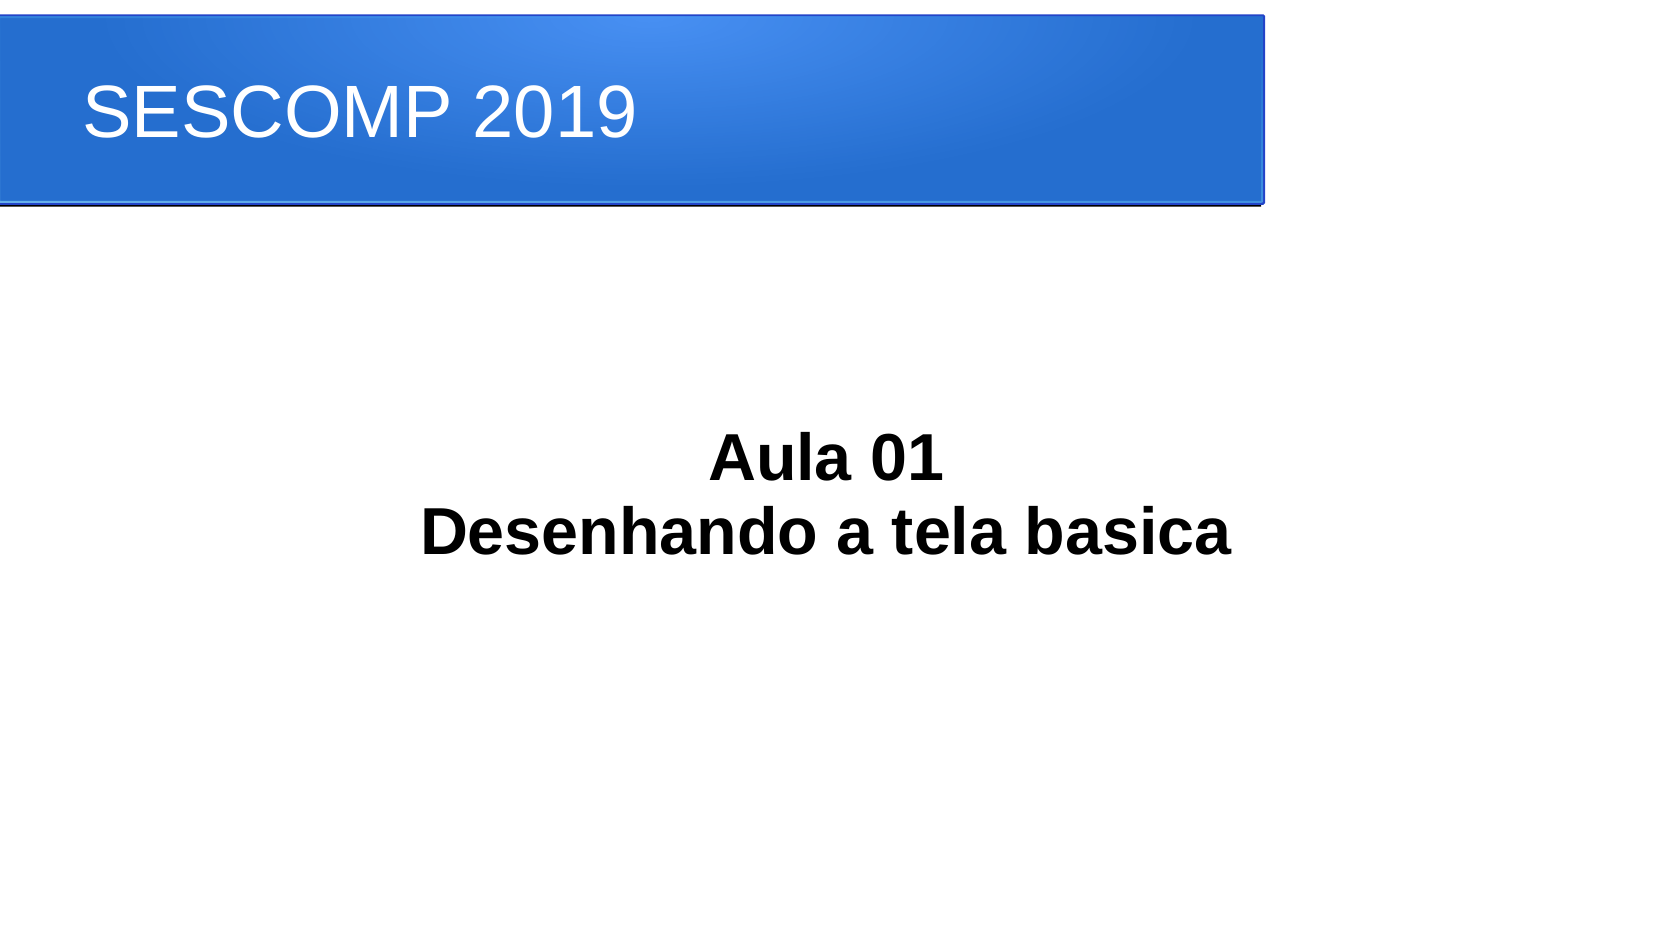

# SESCOMP 2019
Aula 01
Desenhando a tela basica